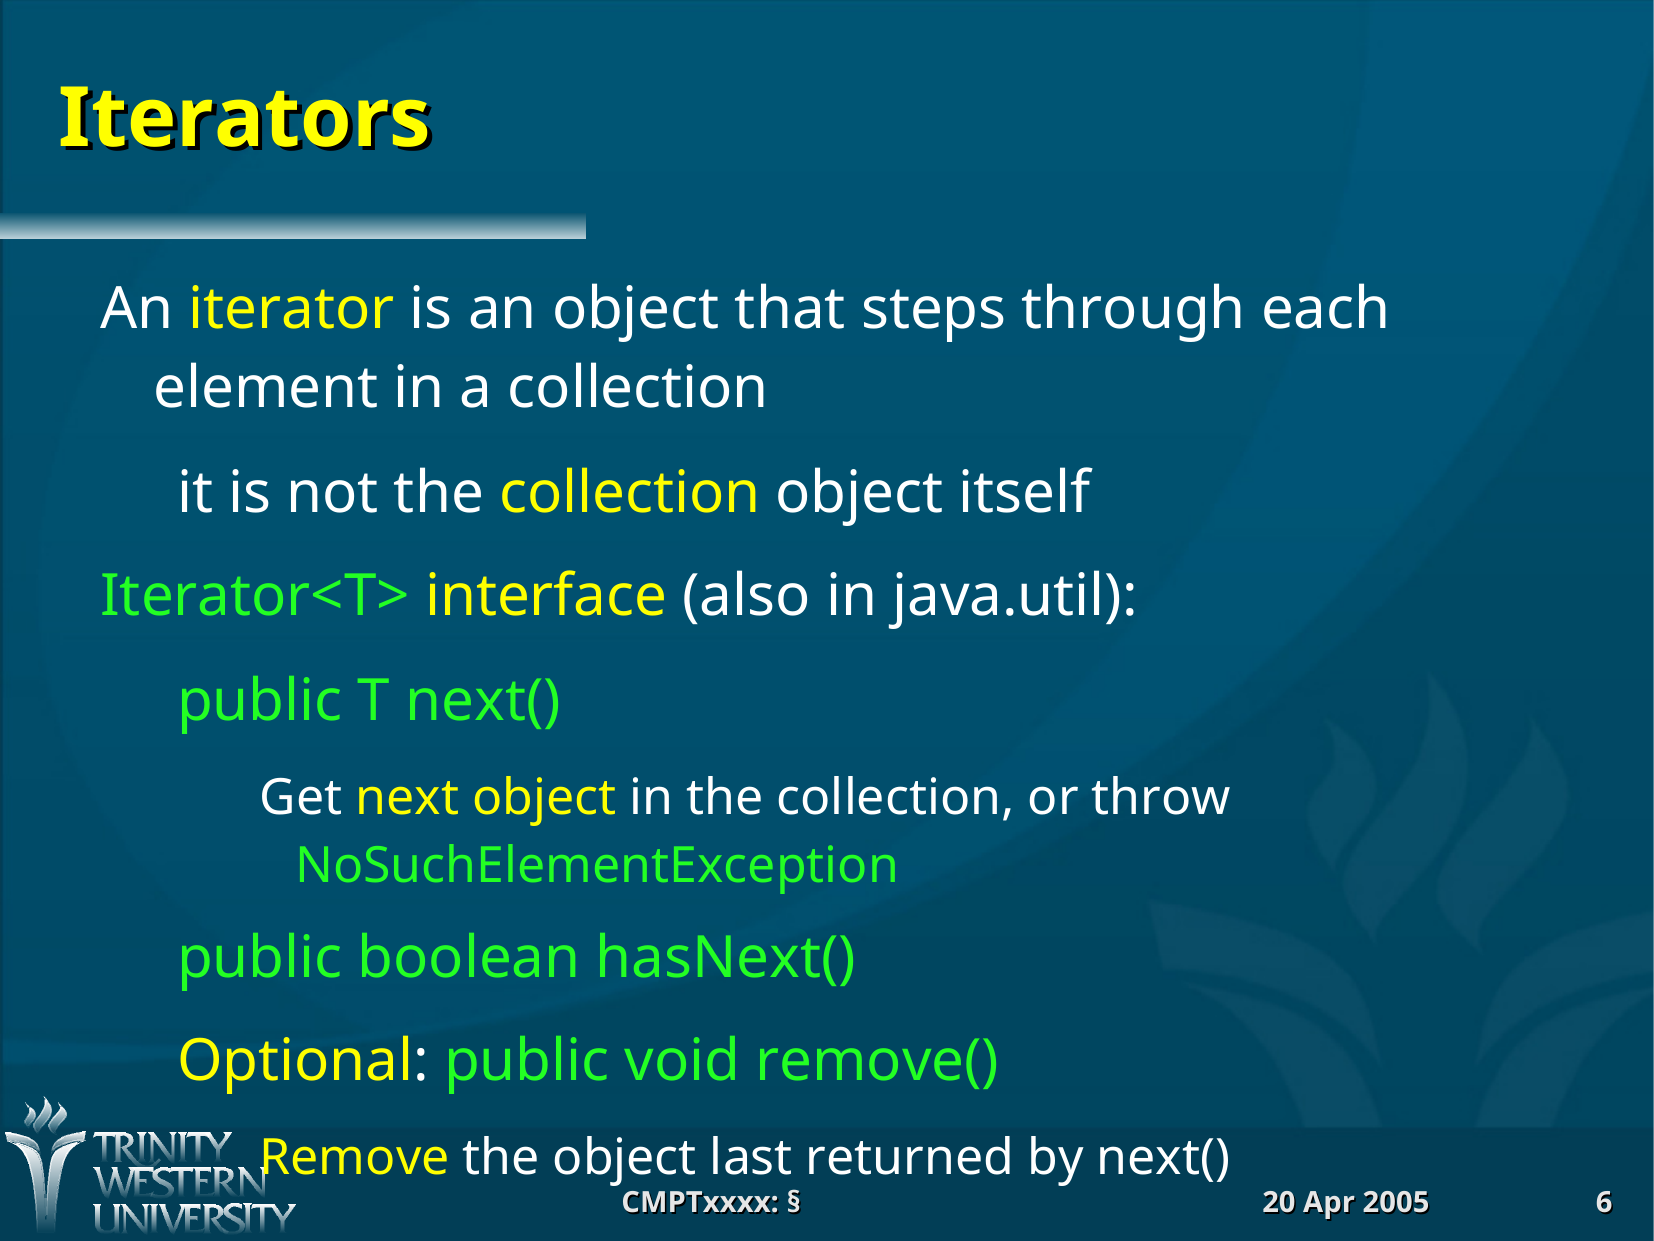

# Iterators
An iterator is an object that steps through each element in a collection
it is not the collection object itself
Iterator<T> interface (also in java.util):
public T next()
Get next object in the collection, or throw NoSuchElementException
public boolean hasNext()
Optional: public void remove()
Remove the object last returned by next()
CMPTxxxx: §
20 Apr 2005
6